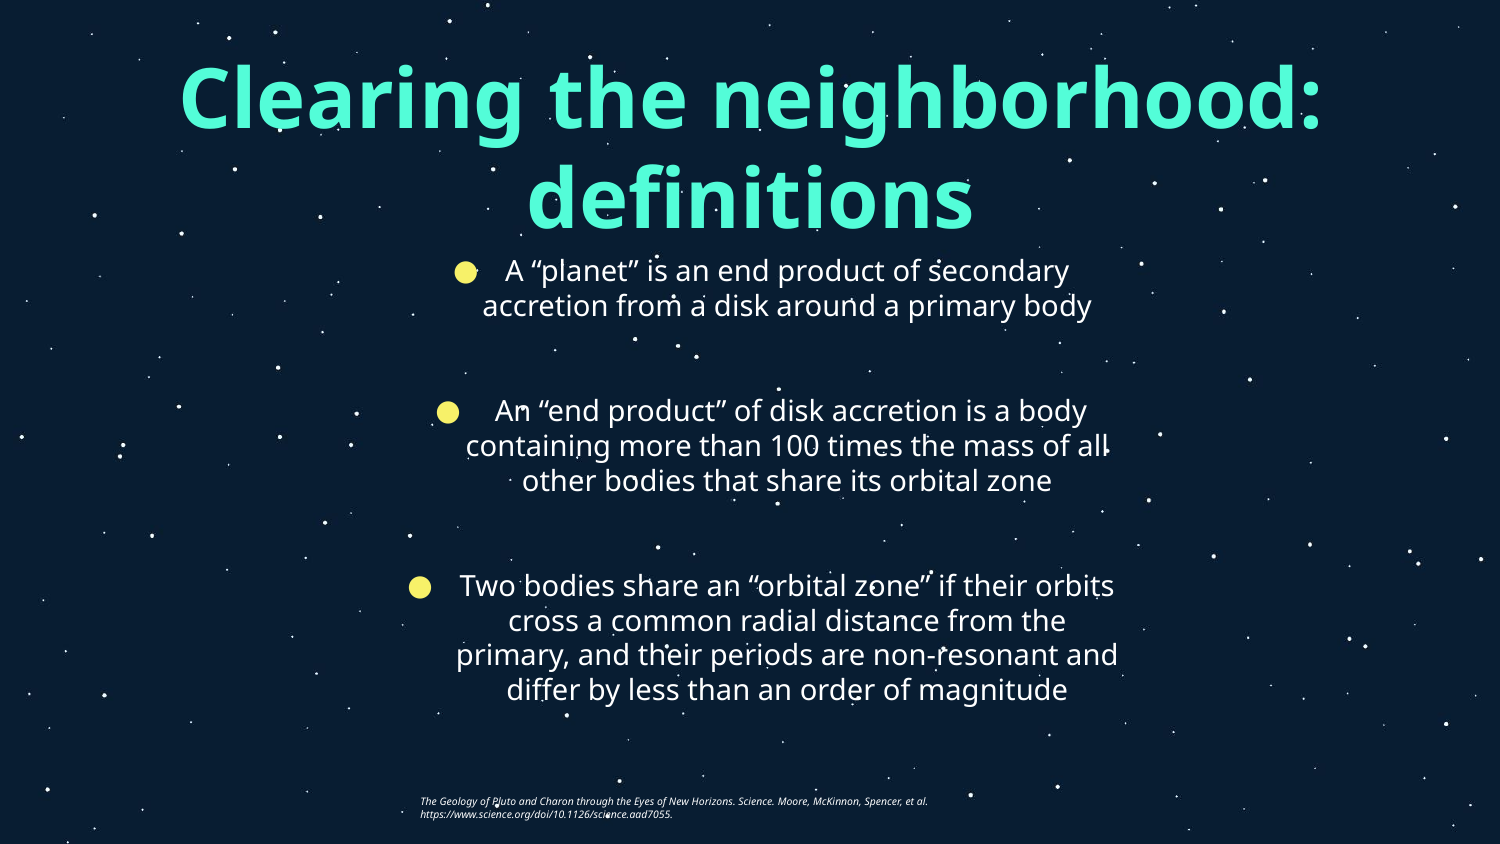

# Clearing the neighborhood: definitions
A “planet” is an end product of secondary accretion from a disk around a primary body
 An “end product” of disk accretion is a body containing more than 100 times the mass of all other bodies that share its orbital zone
Two bodies share an “orbital zone” if their orbits cross a common radial distance from the primary, and their periods are non-resonant and differ by less than an order of magnitude
The Geology of Pluto and Charon through the Eyes of New Horizons. Science. Moore, McKinnon, Spencer, et al. https://www.science.org/doi/10.1126/science.aad7055.